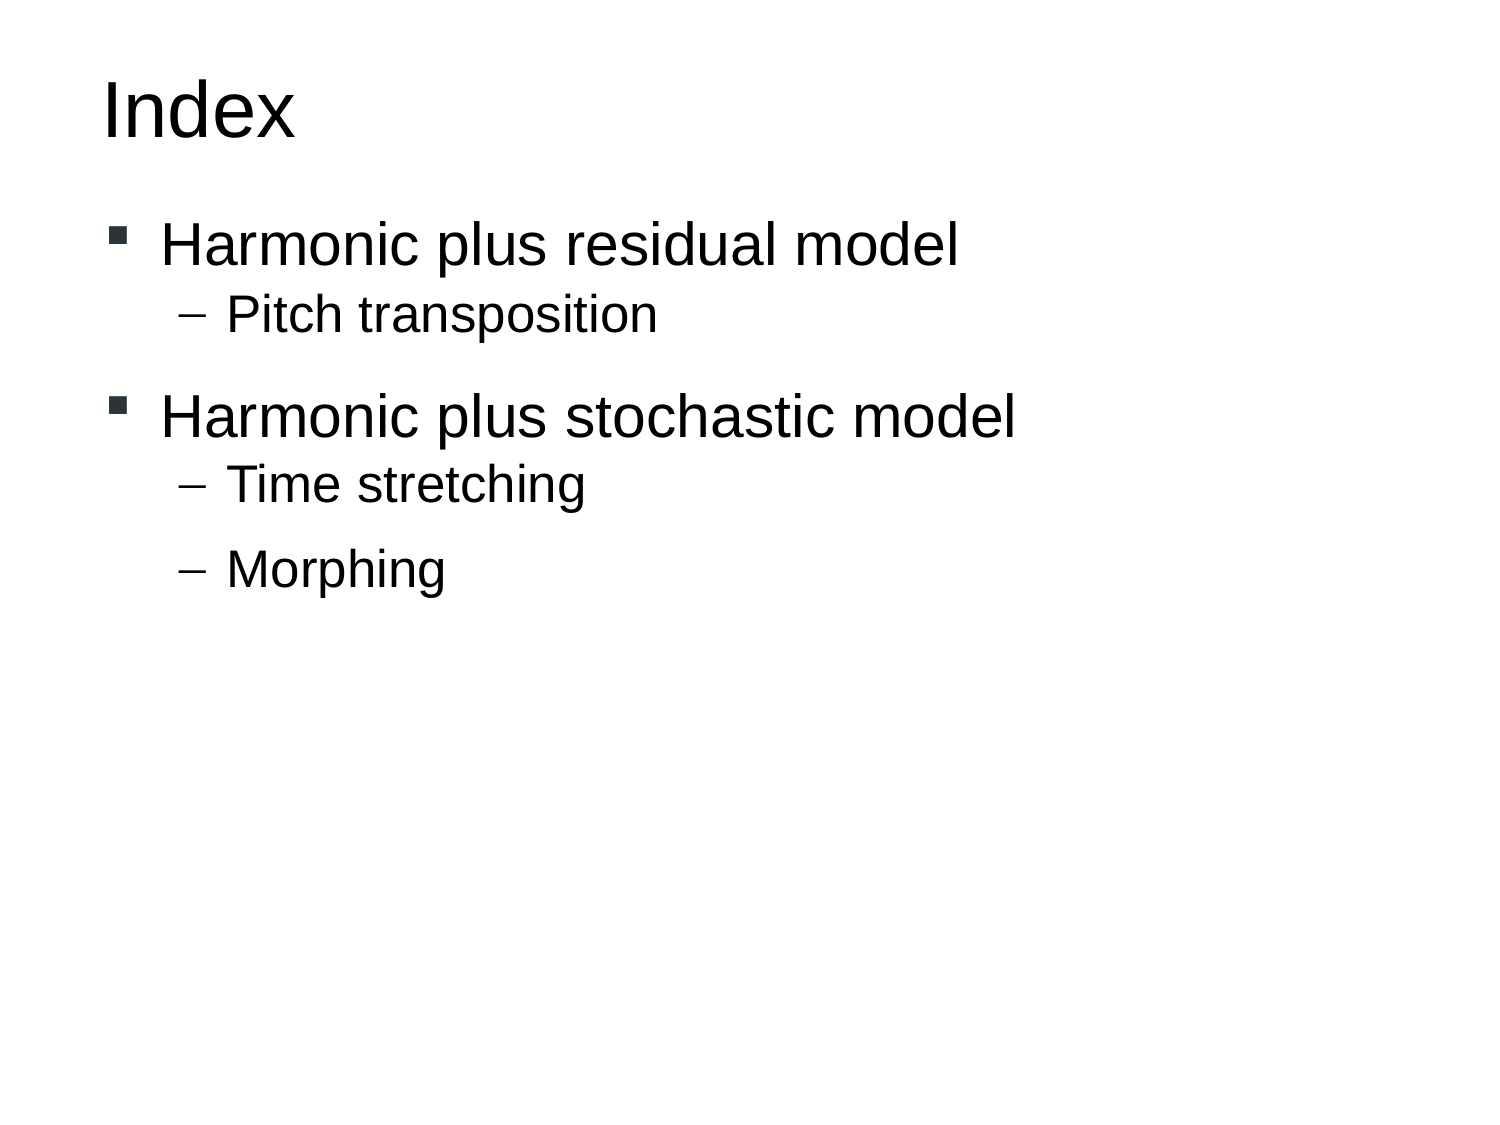

# Index
Harmonic plus residual model
Pitch transposition
Harmonic plus stochastic model
Time stretching
Morphing